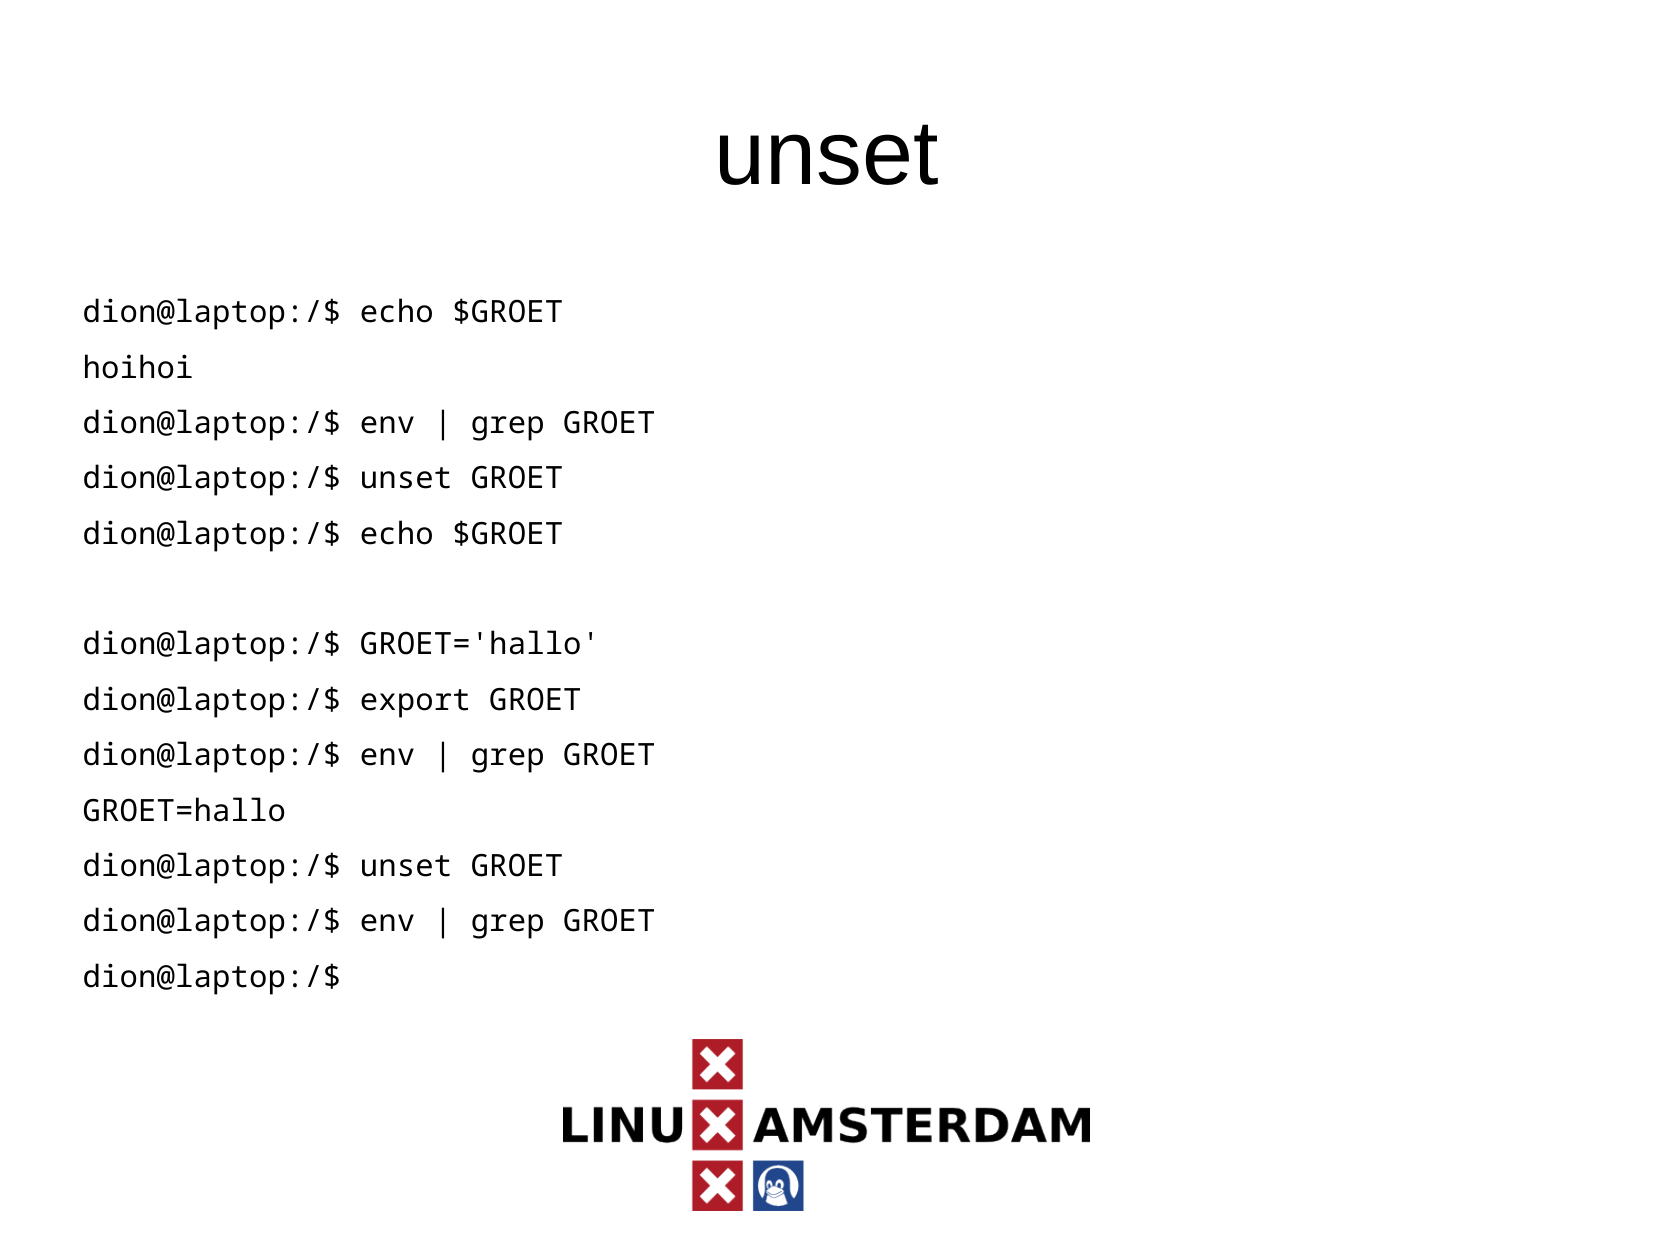

# unset
dion@laptop:/$ echo $GROET
hoihoi
dion@laptop:/$ env | grep GROET
dion@laptop:/$ unset GROET
dion@laptop:/$ echo $GROET
dion@laptop:/$ GROET='hallo'
dion@laptop:/$ export GROET
dion@laptop:/$ env | grep GROET
GROET=hallo
dion@laptop:/$ unset GROET
dion@laptop:/$ env | grep GROET
dion@laptop:/$